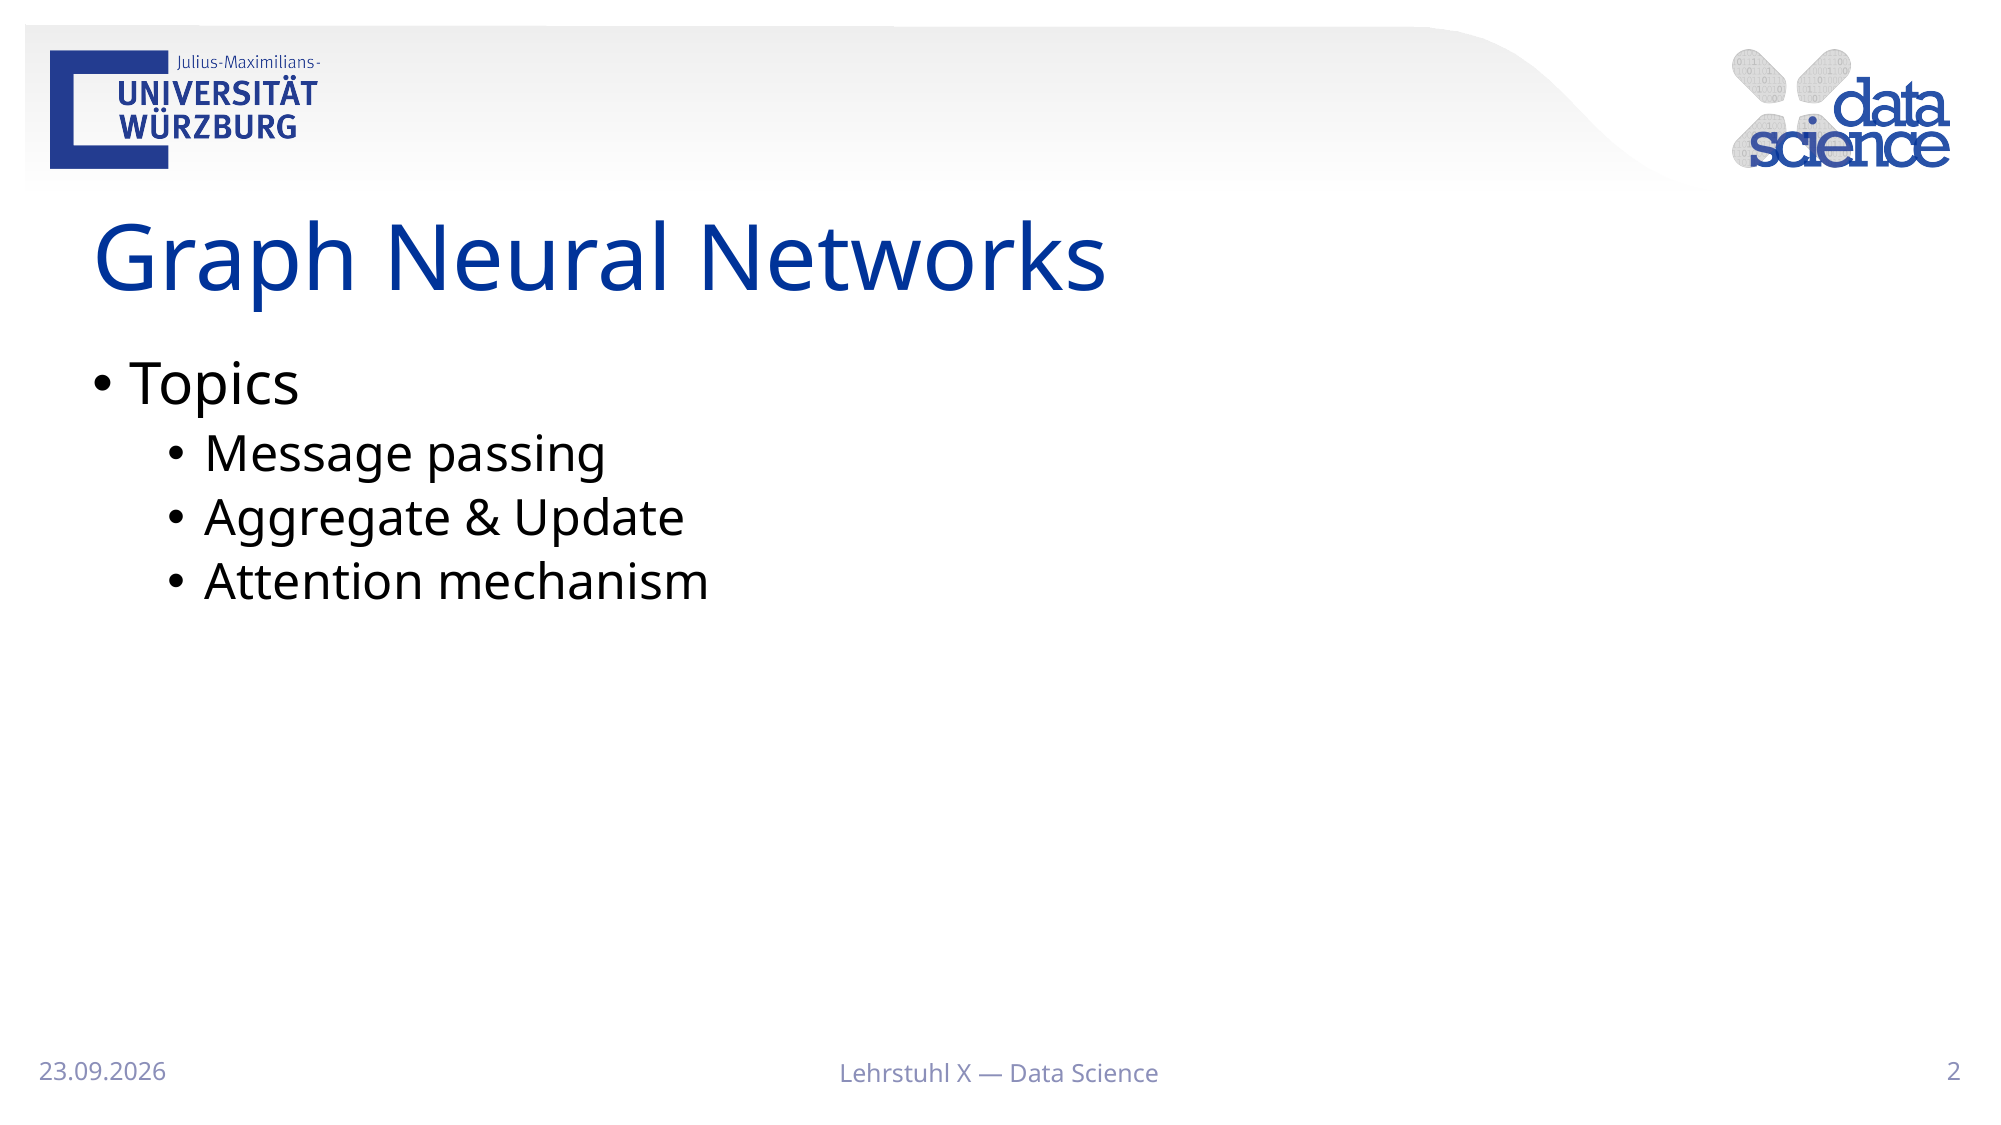

# Graph Neural Networks
Topics
Message passing
Aggregate & Update
Attention mechanism
Lehrstuhl X — Data Science